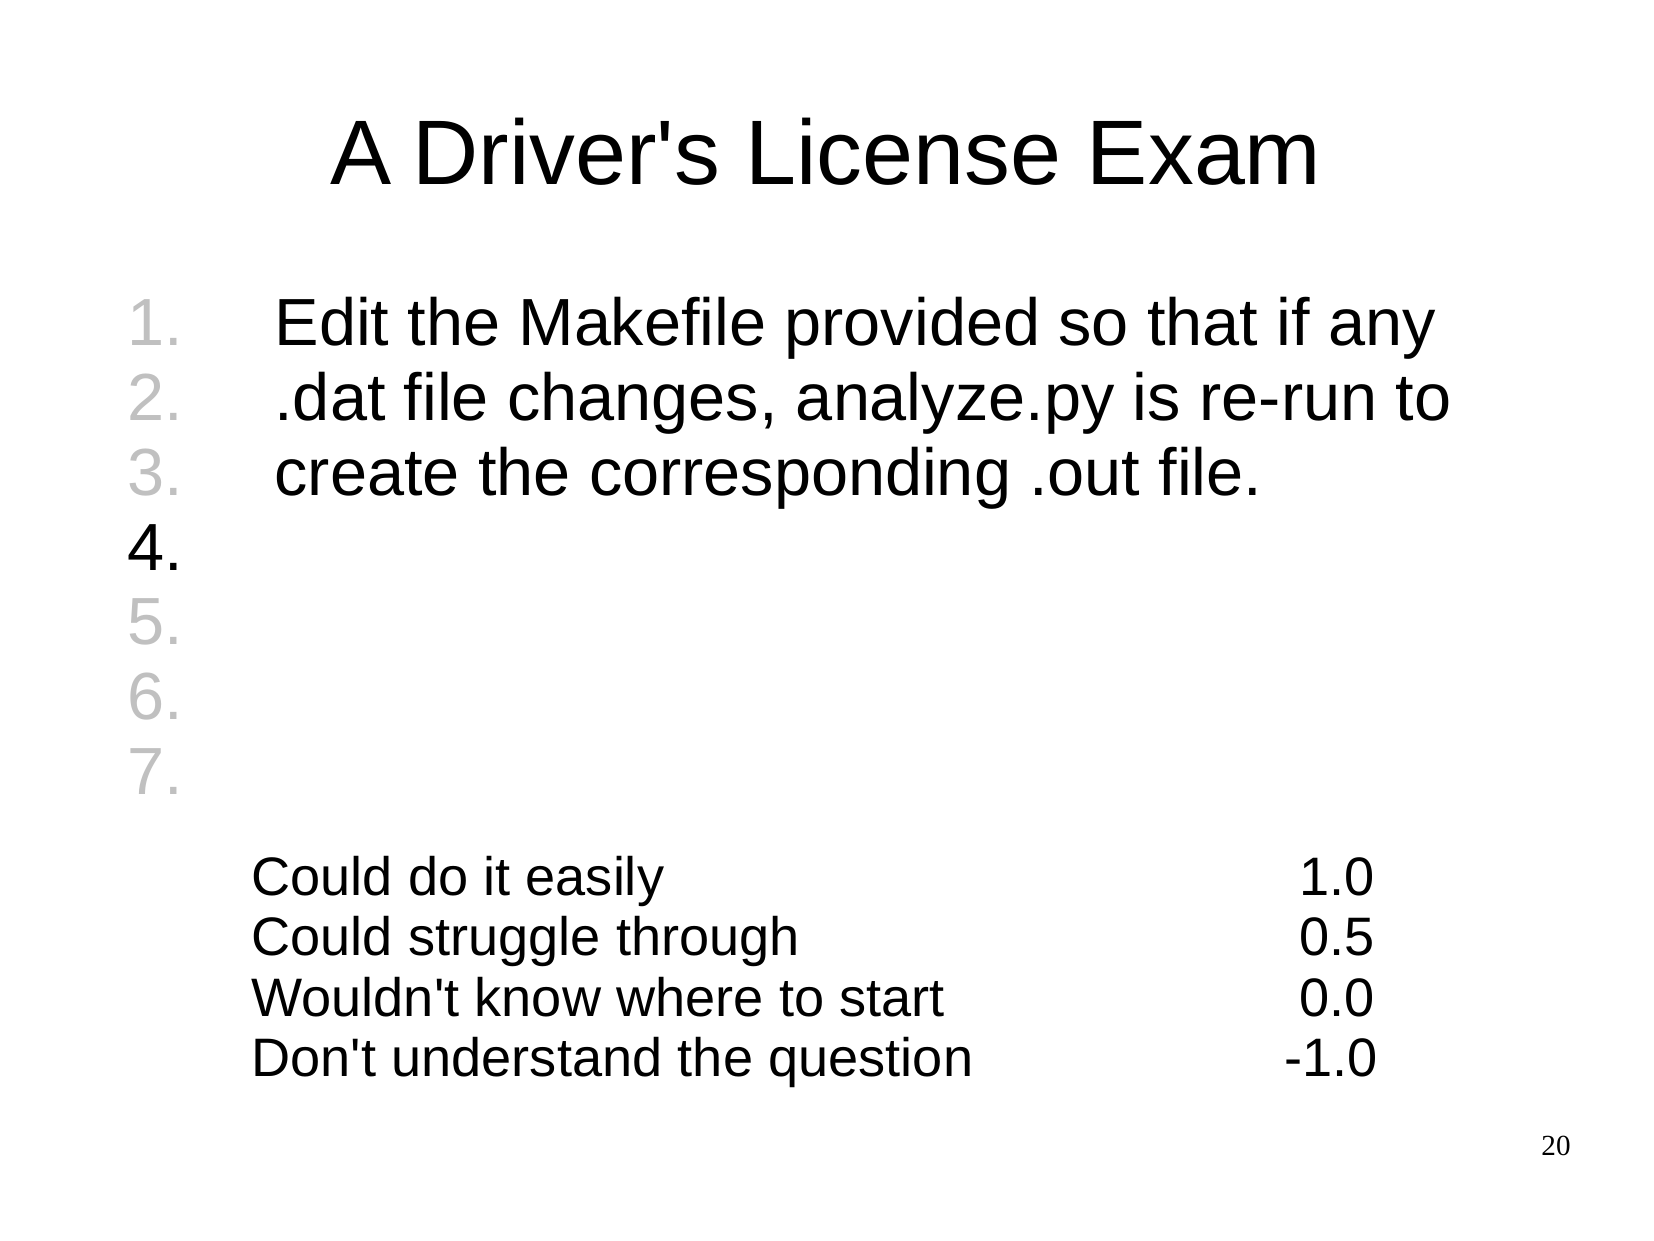

# A Driver's License Exam
1.		Edit the Makefile provided so that if any
2.		.dat file changes, analyze.py is re-run to
3.		create the corresponding .out file.
4.
5.
6.
7.
Could do it easily									 1.0
Could struggle through							 0.5
Wouldn't know where to start					 0.0
Don't understand the question					-1.0
20